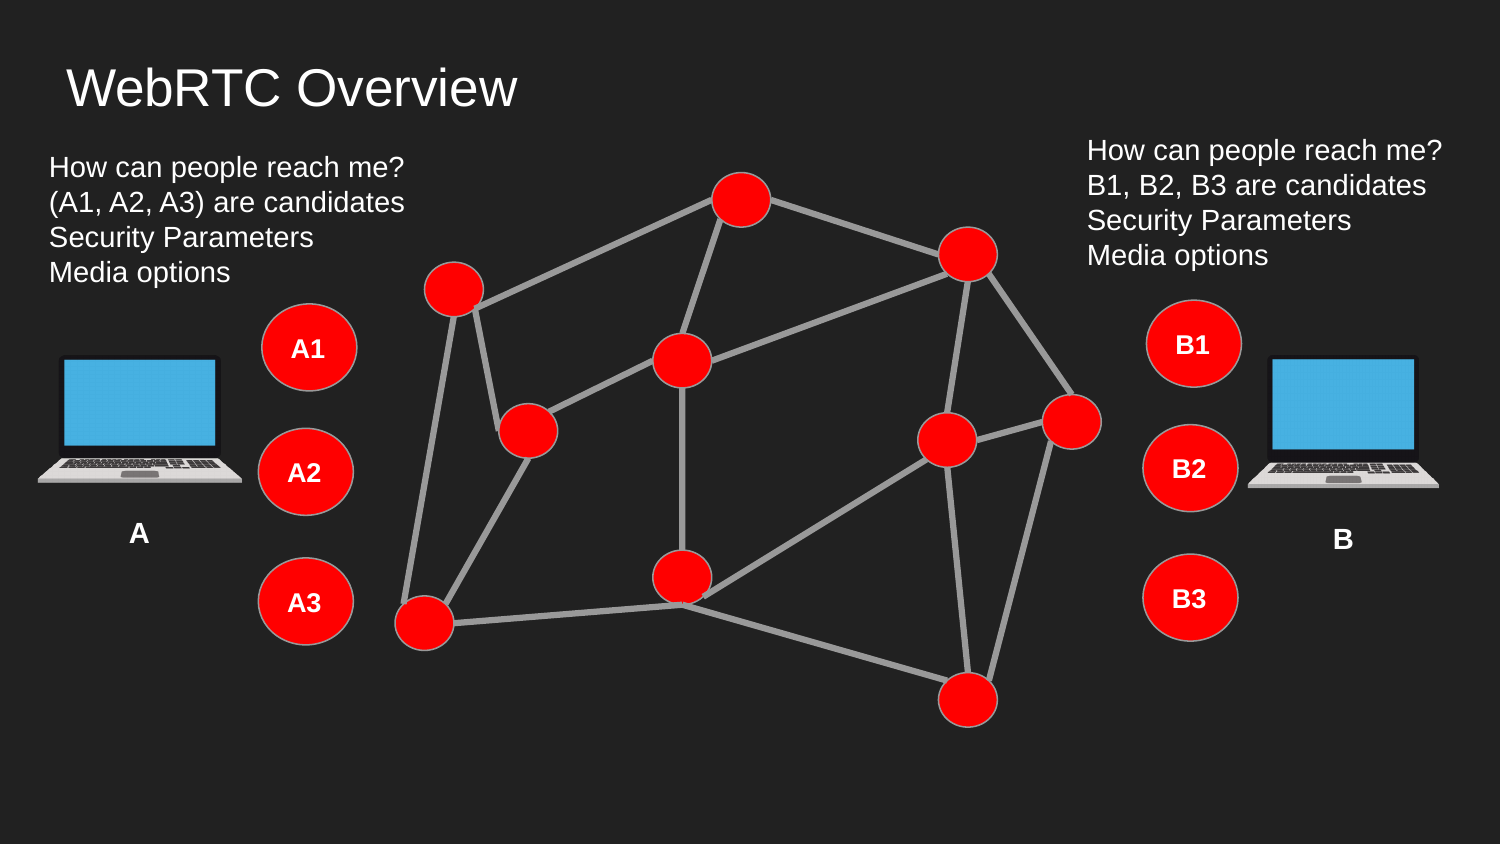

# WebRTC Overview
How can people reach me?
B1, B2, B3 are candidates
Security Parameters
Media options
How can people reach me? (A1, A2, A3) are candidates
Security Parameters
Media options
B1
B
A1
A
B2
A2
B3
A3